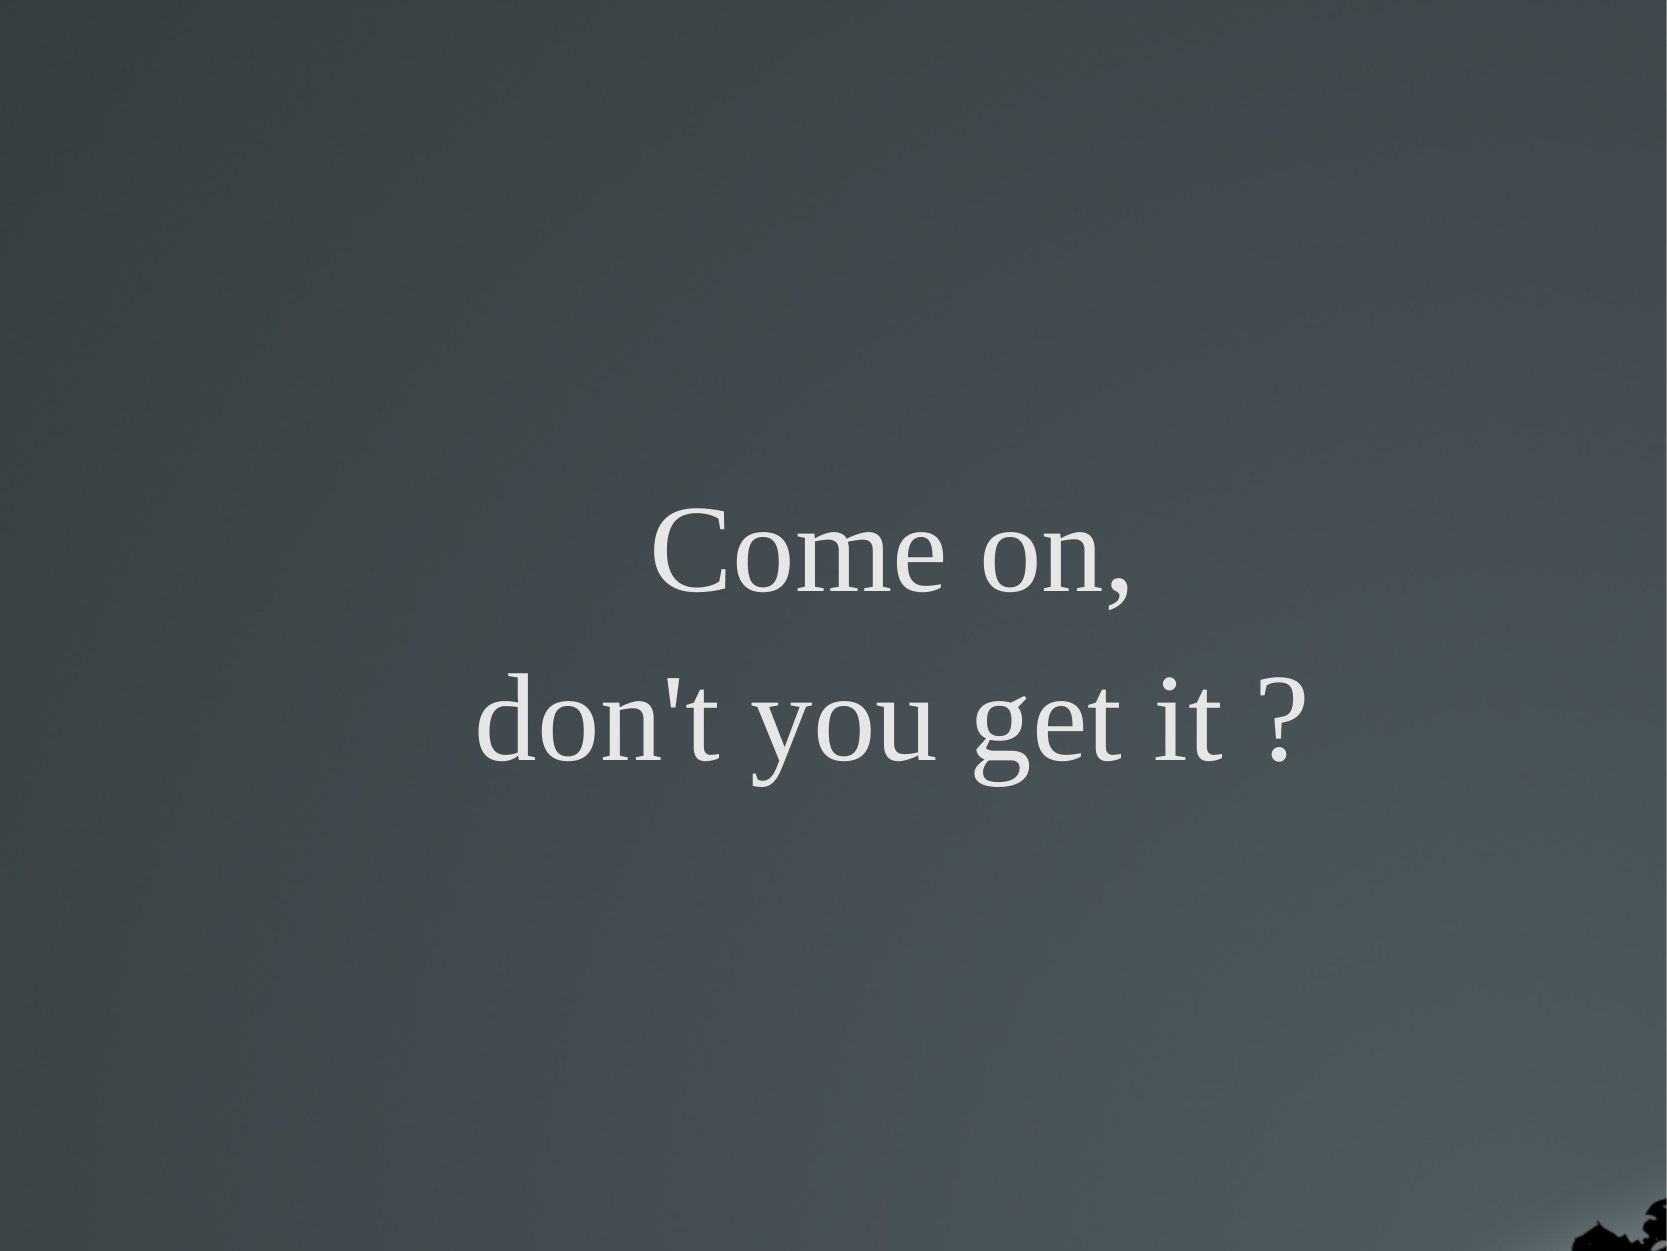

Come on,
don't you get it ?